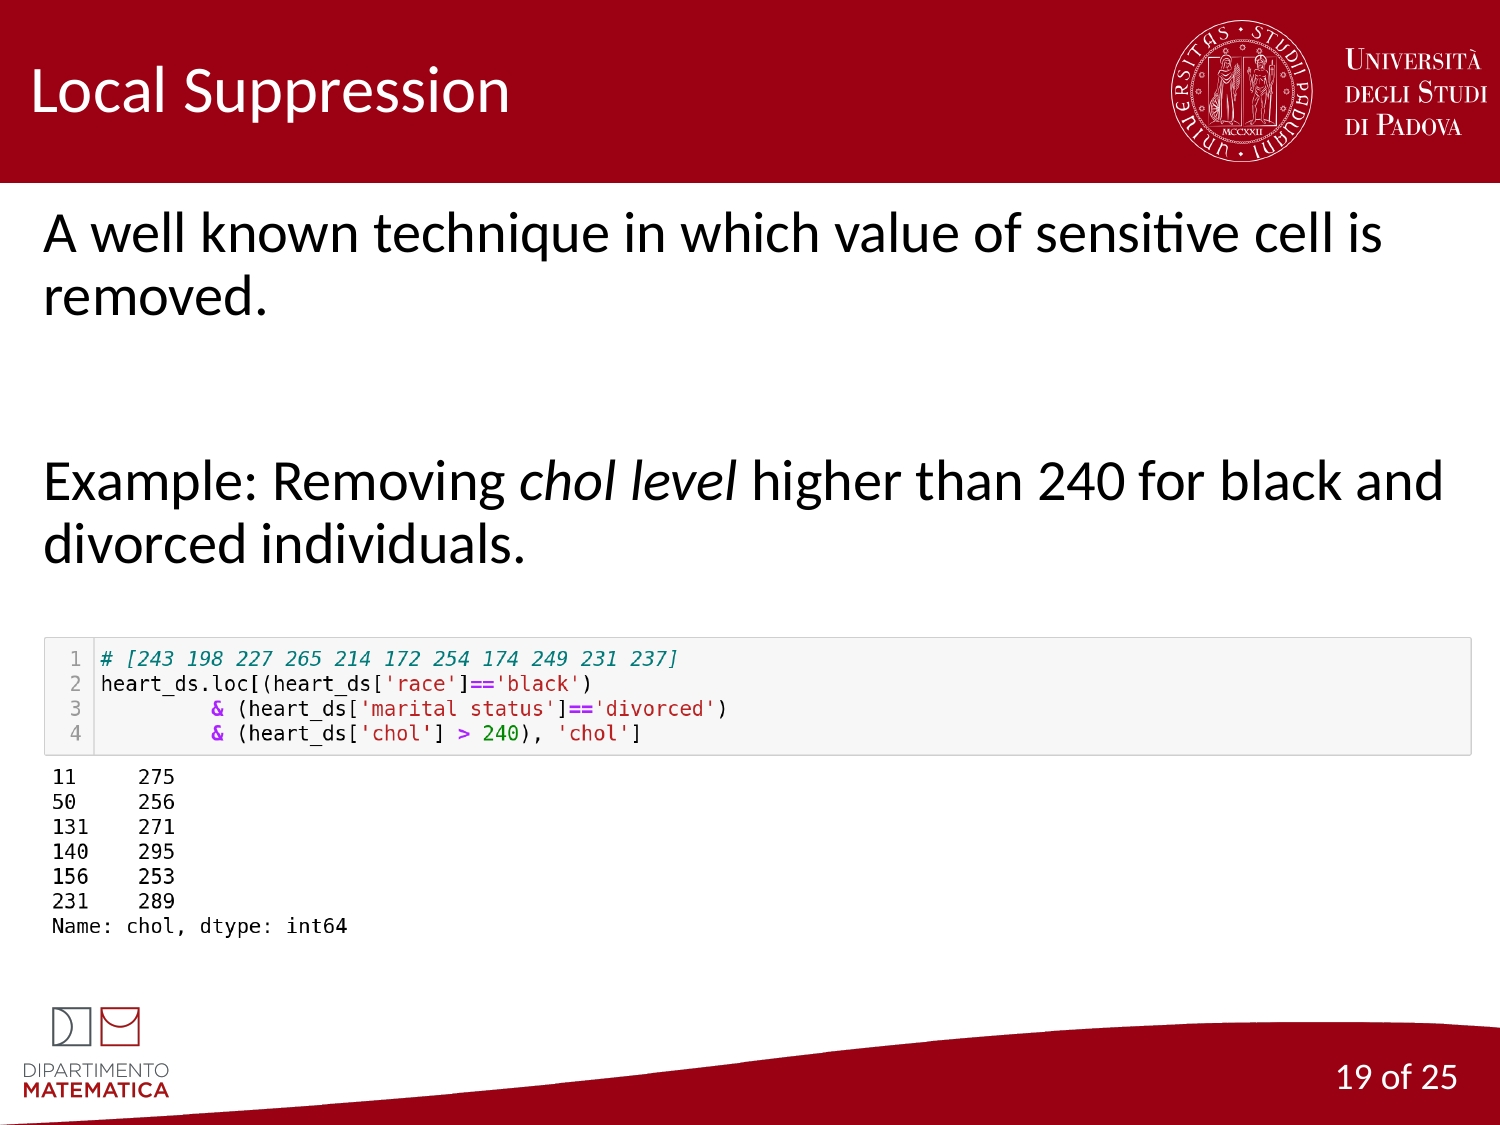

# Local Suppression
A well known technique in which value of sensitive cell is removed.
Example: Removing chol level higher than 240 for black and divorced individuals.
 of 25